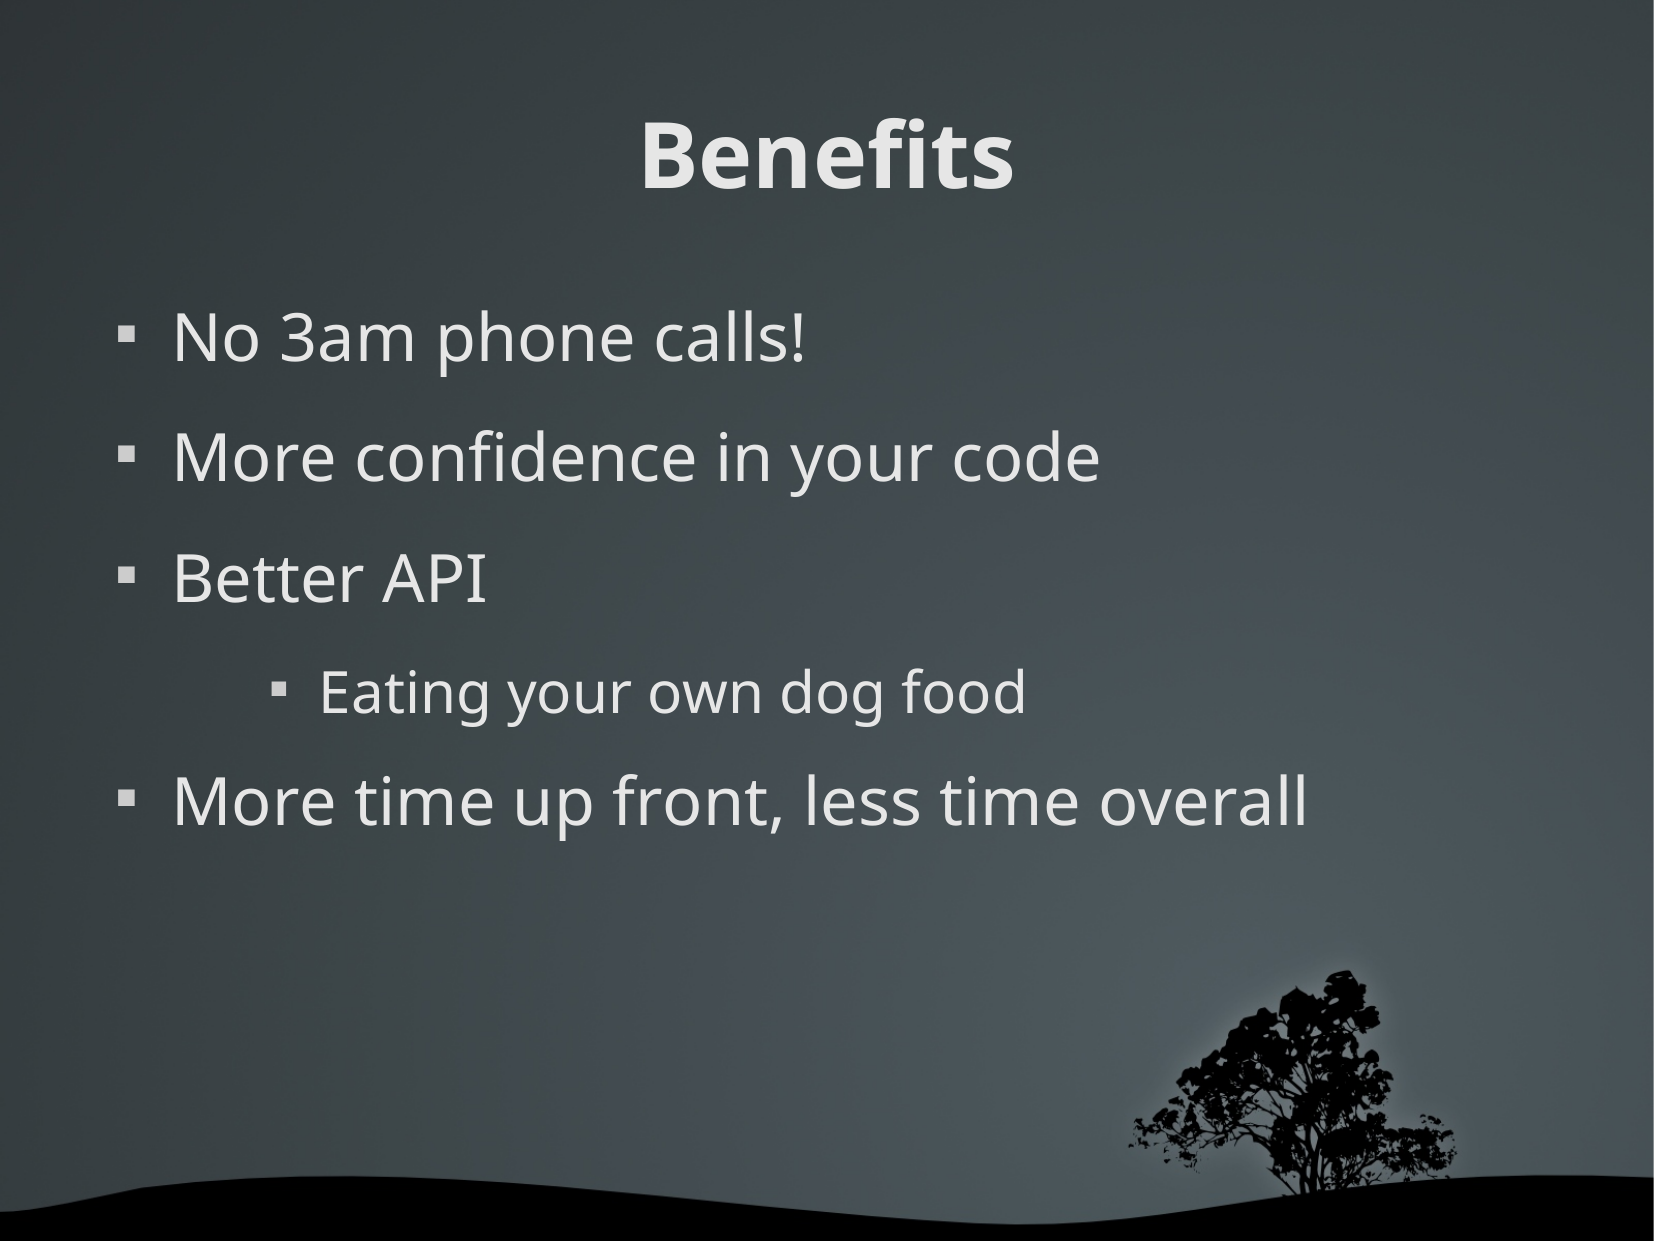

# Benefits
No 3am phone calls!
More confidence in your code
Better API
Eating your own dog food
More time up front, less time overall